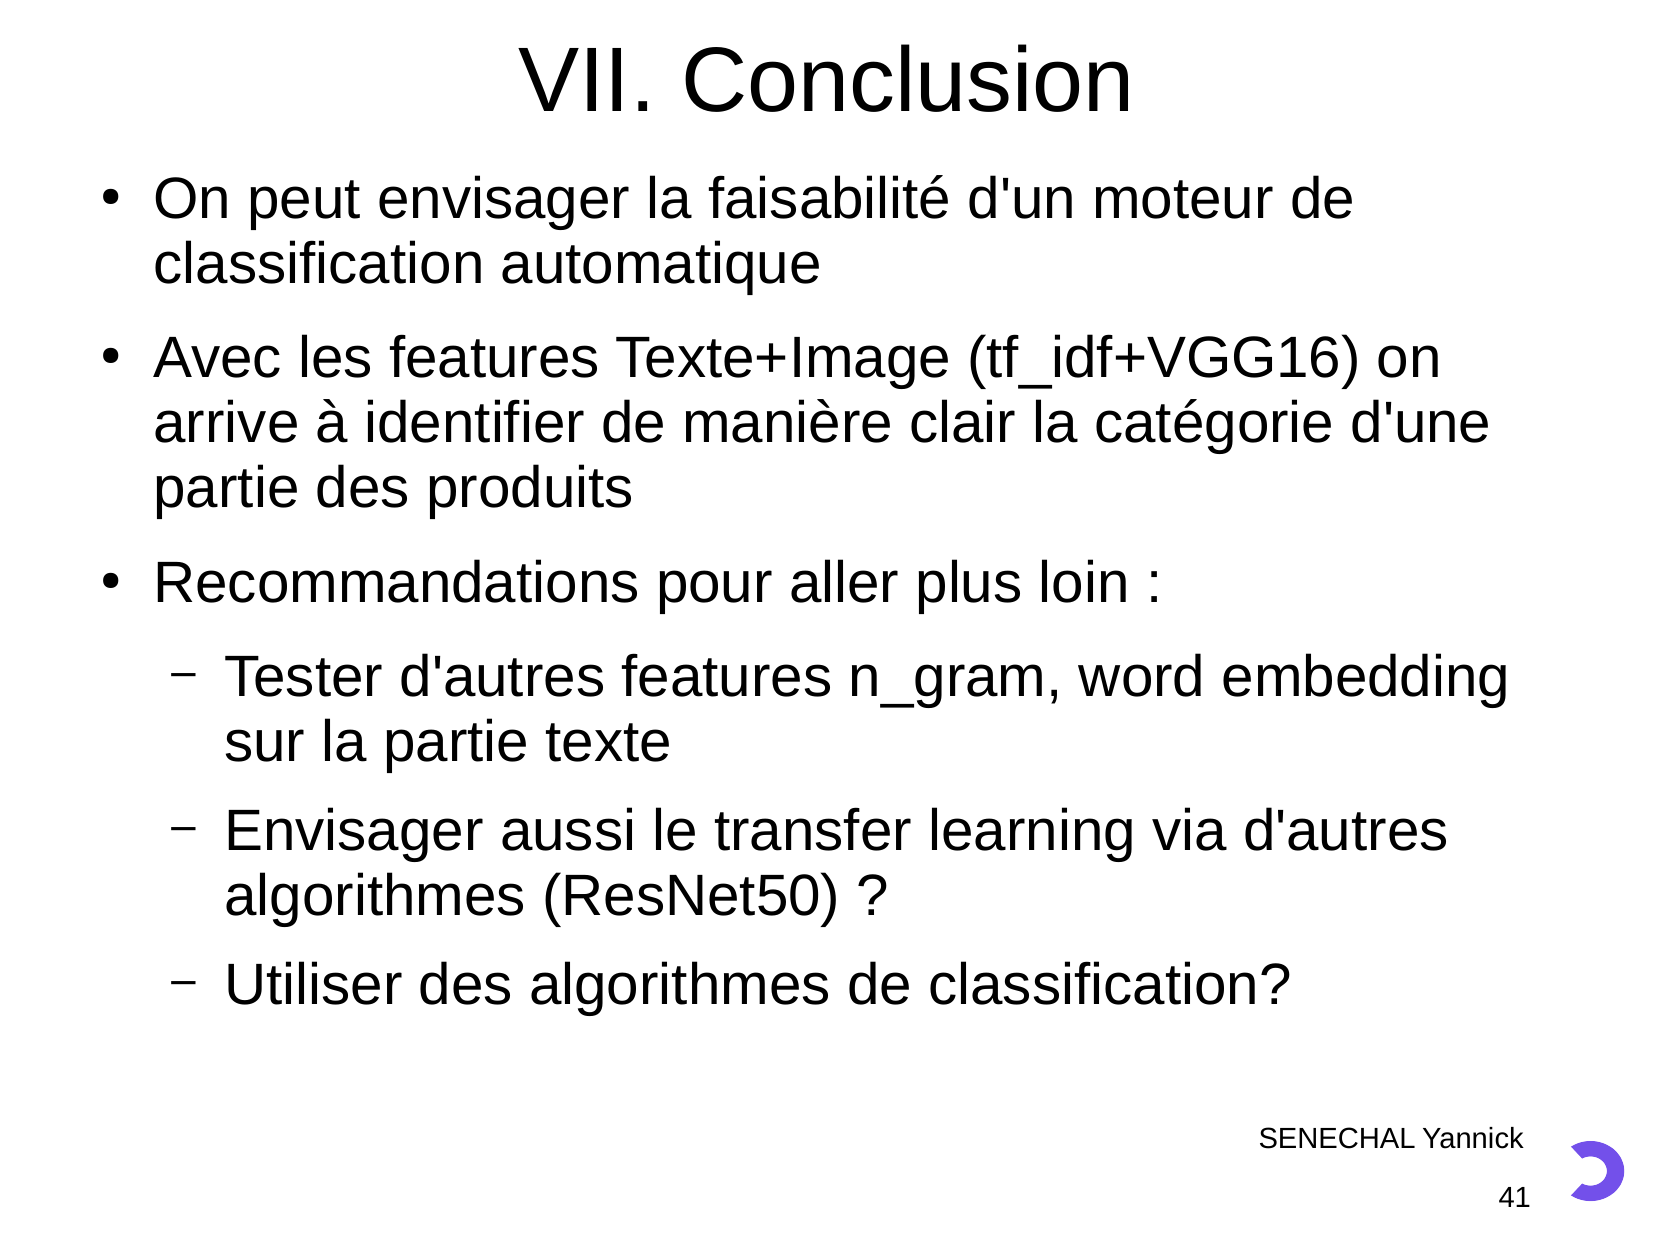

# VII. Conclusion
On peut envisager la faisabilité d'un moteur de classification automatique
Avec les features Texte+Image (tf_idf+VGG16) on arrive à identifier de manière clair la catégorie d'une partie des produits
Recommandations pour aller plus loin :
Tester d'autres features n_gram, word embedding sur la partie texte
Envisager aussi le transfer learning via d'autres algorithmes (ResNet50) ?
Utiliser des algorithmes de classification?
SENECHAL Yannick
41